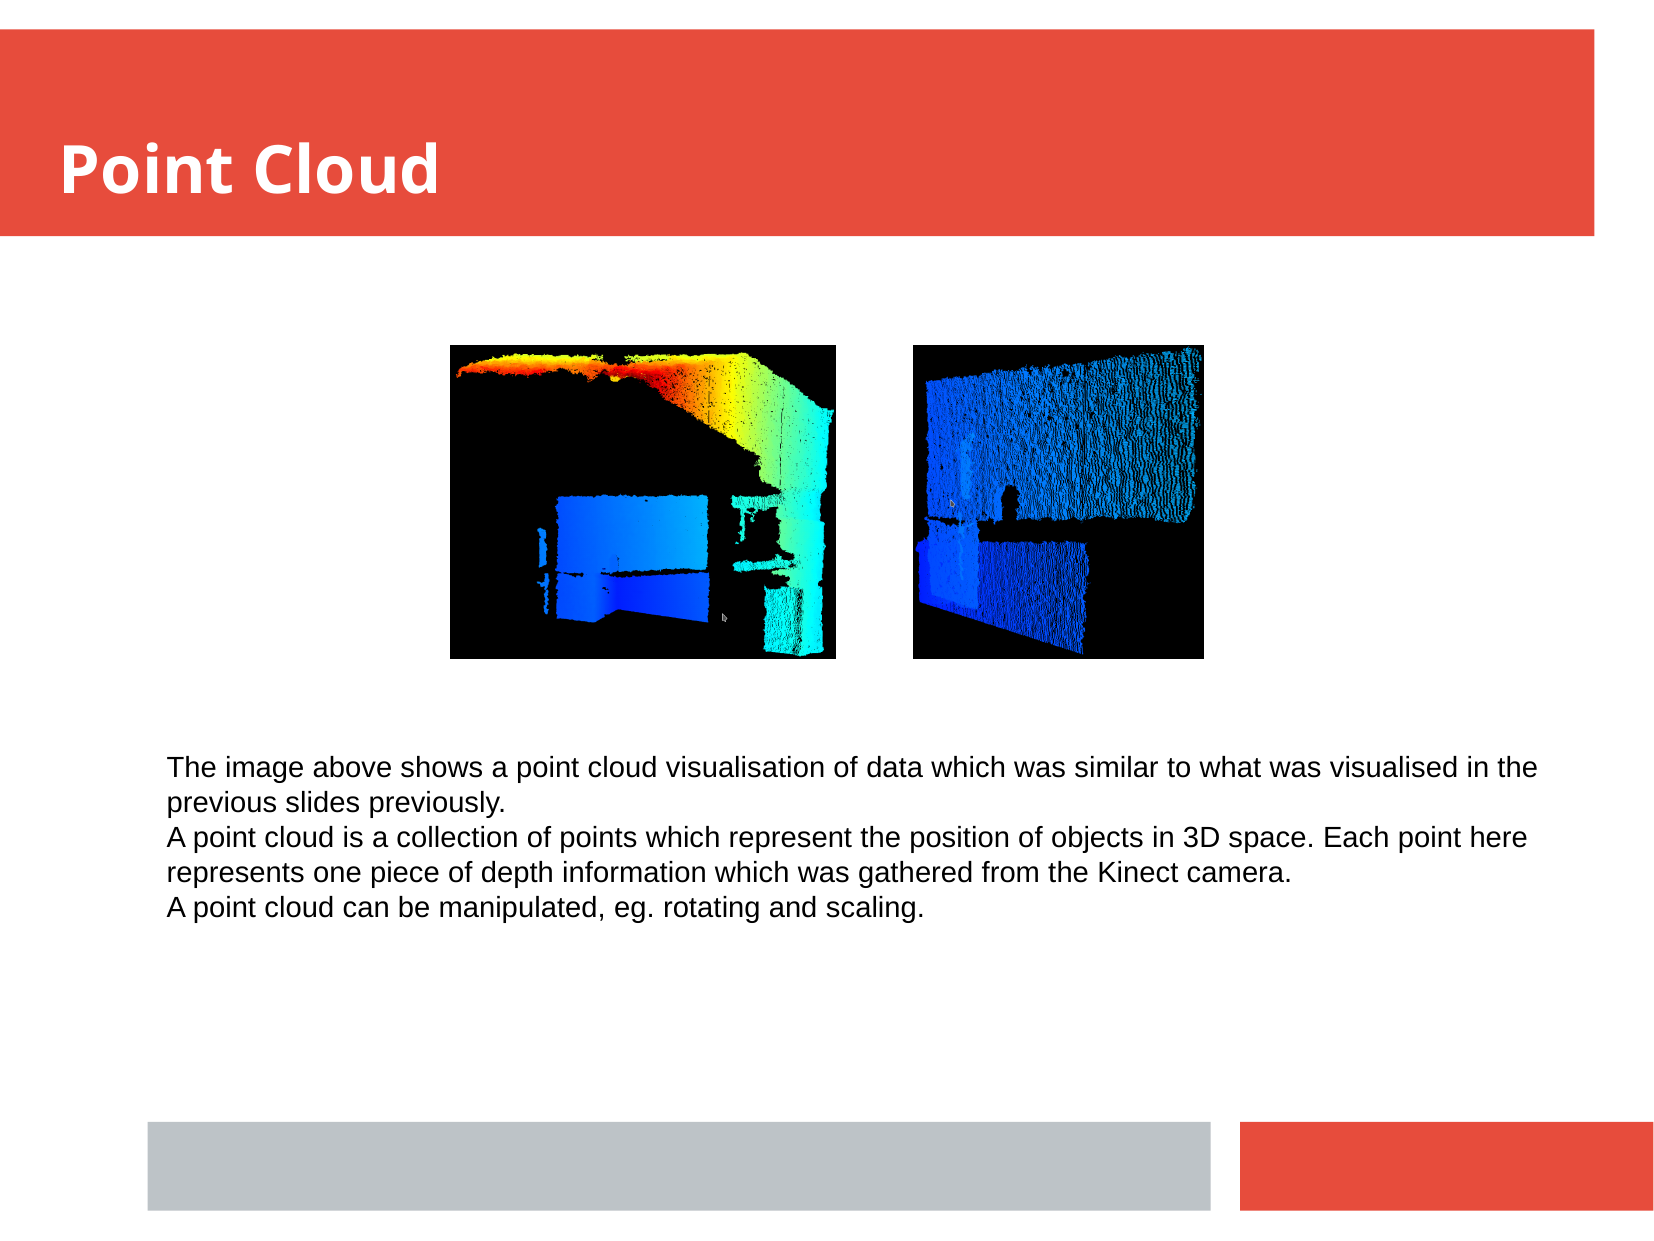

# Point Cloud
The image above shows a point cloud visualisation of data which was similar to what was visualised in the previous slides previously.
A point cloud is a collection of points which represent the position of objects in 3D space. Each point here represents one piece of depth information which was gathered from the Kinect camera.
A point cloud can be manipulated, eg. rotating and scaling.